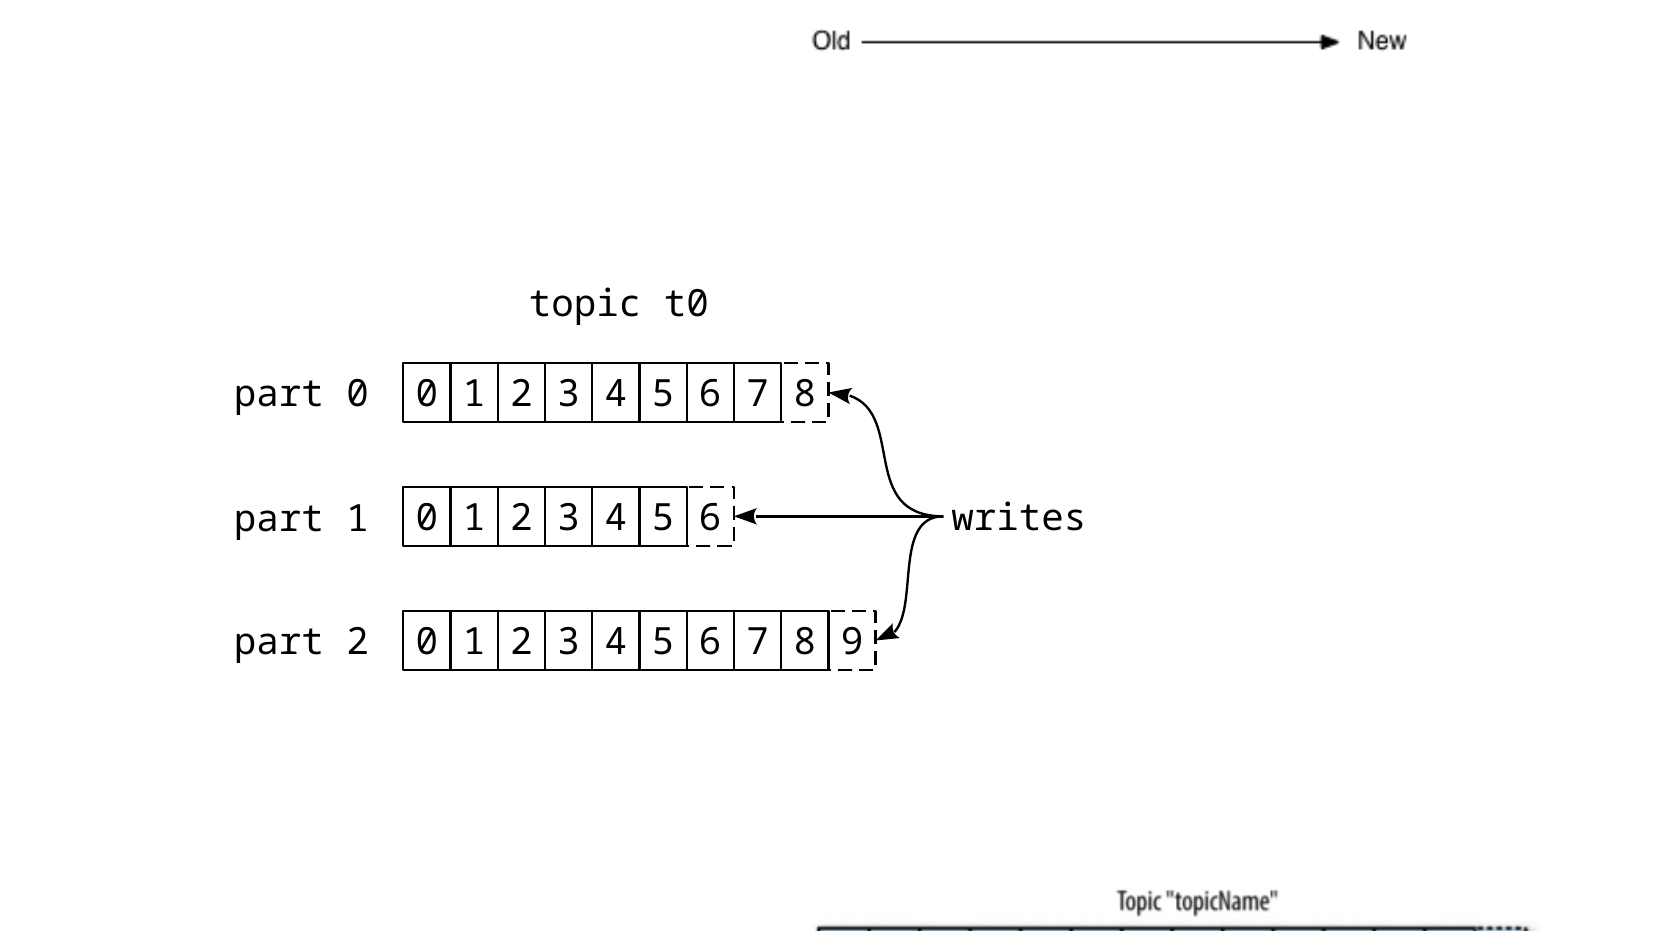

topic t0
0
1
2
3
4
5
6
7
8
part 0
0
1
2
3
4
5
6
part 1
writes
part 2
0
1
2
3
4
5
6
7
8
9
older
new